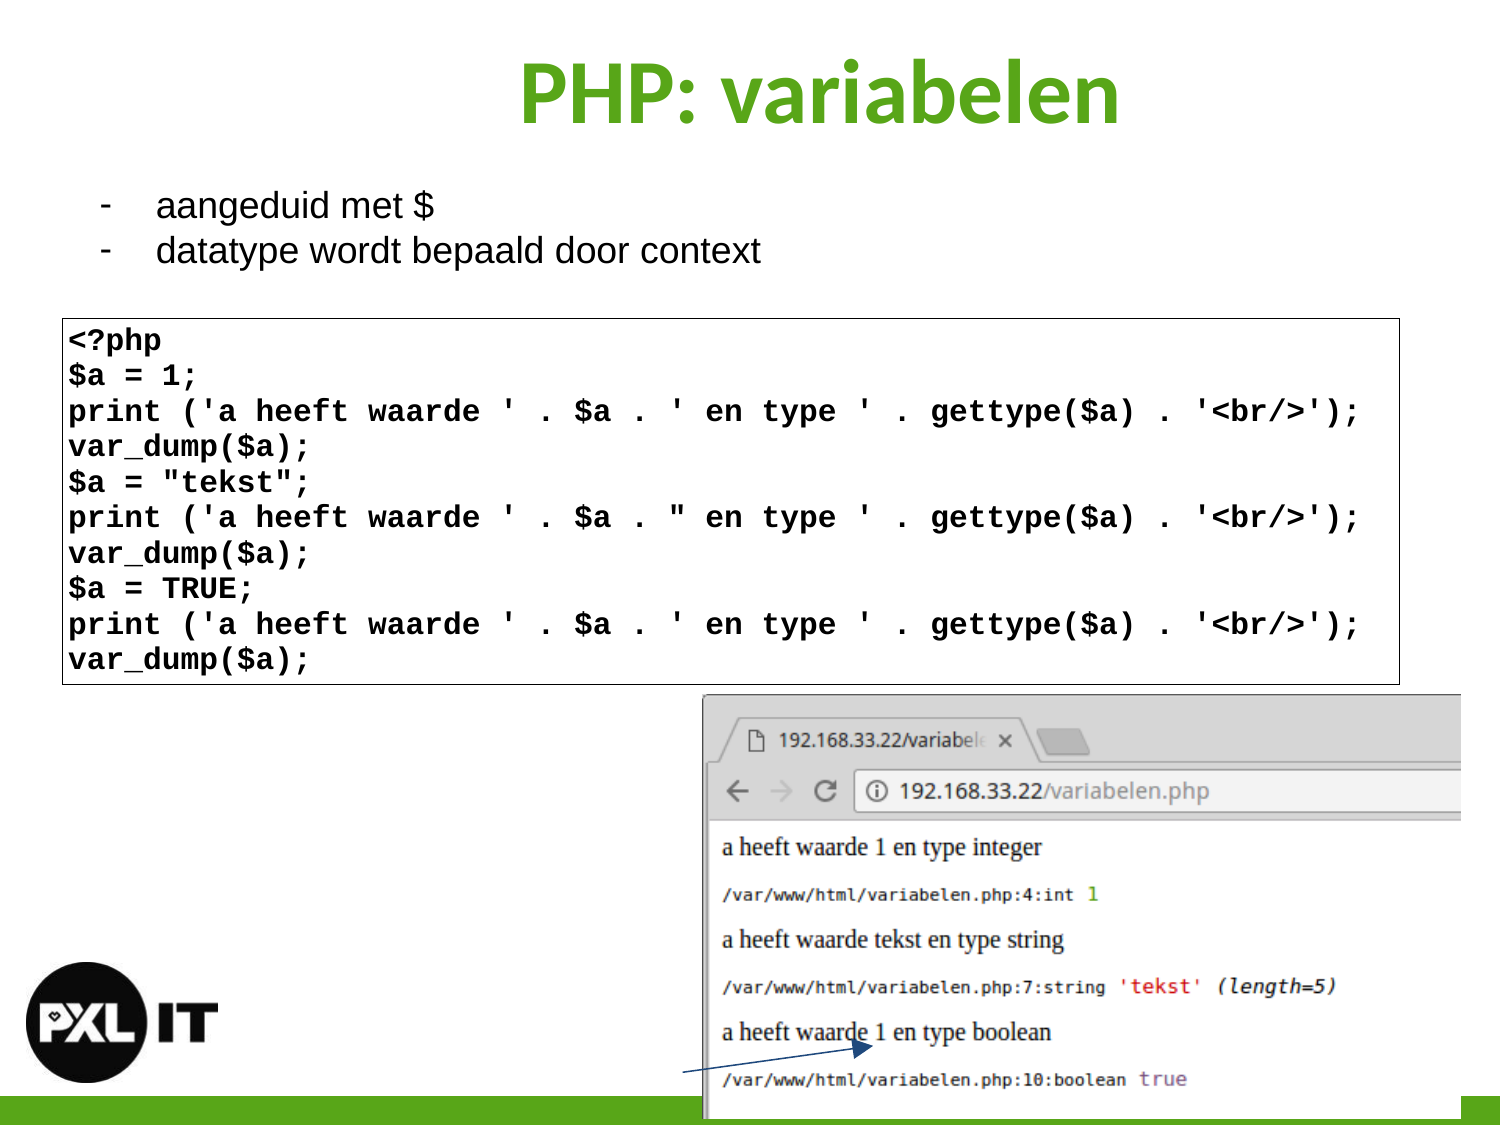

PHP: variabelen
aangeduid met $
datatype wordt bepaald door context
| <?php $a = 1; print ('a heeft waarde ' . $a . ' en type ' . gettype($a) . '<br/>'); var\_dump($a); $a = "tekst"; print ('a heeft waarde ' . $a . " en type ' . gettype($a) . '<br/>'); var\_dump($a); $a = TRUE; print ('a heeft waarde ' . $a . ' en type ' . gettype($a) . '<br/>'); var\_dump($a); |
| --- |